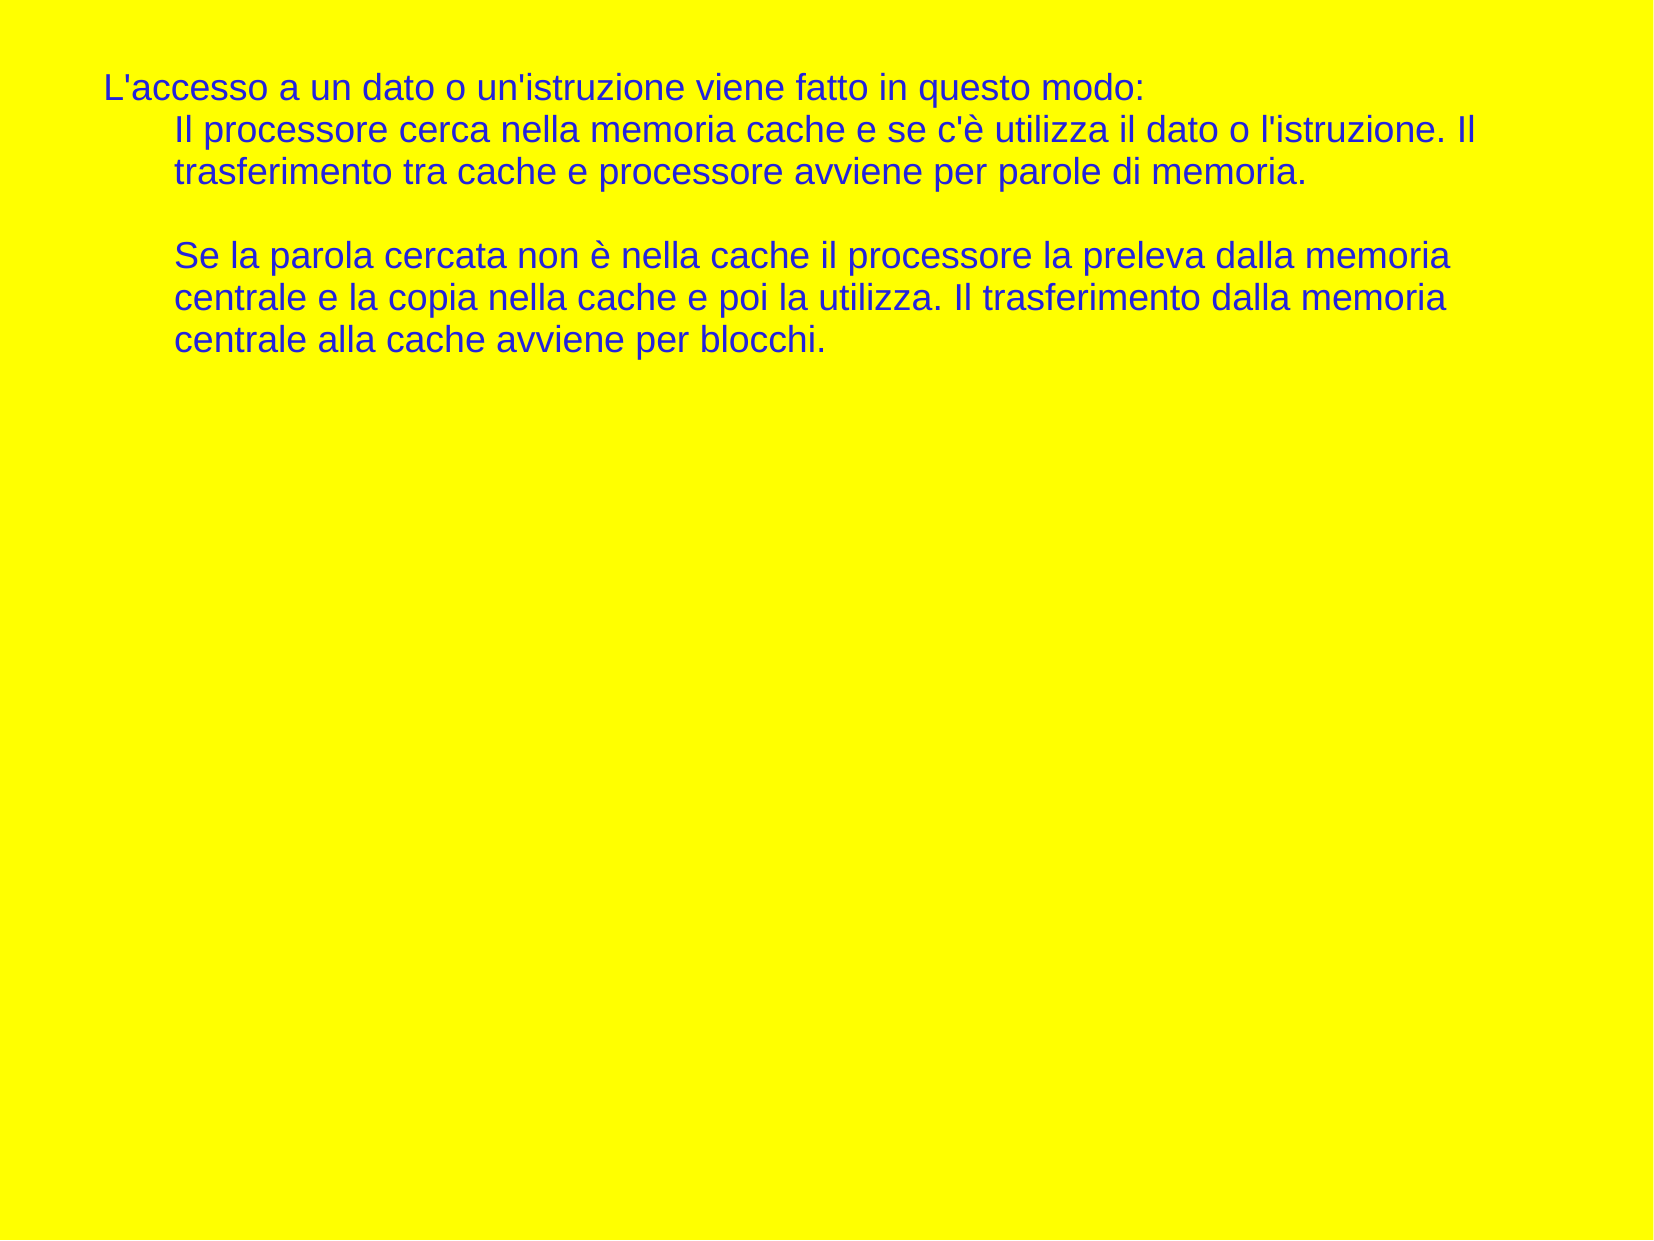

L'accesso a un dato o un'istruzione viene fatto in questo modo:
Il processore cerca nella memoria cache e se c'è utilizza il dato o l'istruzione. Il trasferimento tra cache e processore avviene per parole di memoria.
Se la parola cercata non è nella cache il processore la preleva dalla memoria centrale e la copia nella cache e poi la utilizza. Il trasferimento dalla memoria centrale alla cache avviene per blocchi.